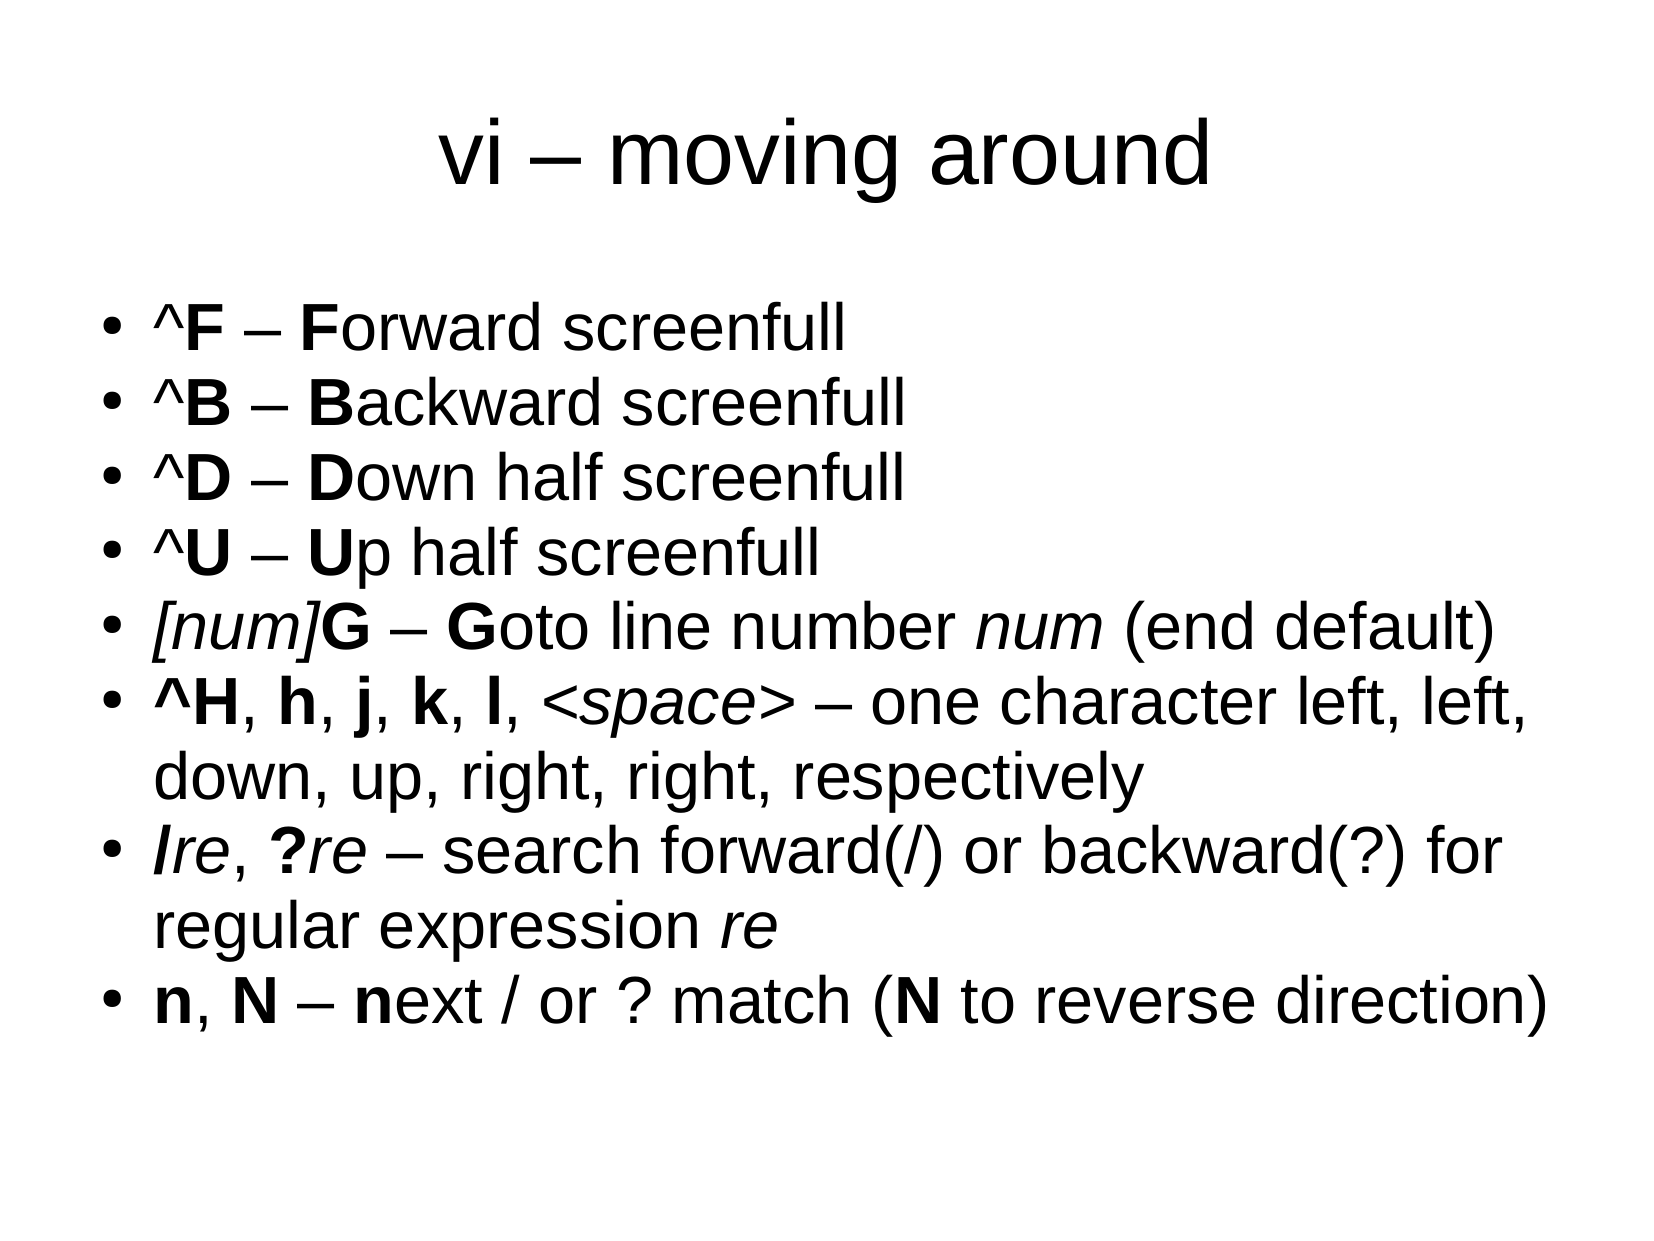

# vi – moving around
^F – Forward screenfull
^B – Backward screenfull
^D – Down half screenfull
^U – Up half screenfull
[num]G – Goto line number num (end default)
^H, h, j, k, l, <space> – one character left, left, down, up, right, right, respectively
/re, ?re – search forward(/) or backward(?) for regular expression re
n, N – next / or ? match (N to reverse direction)